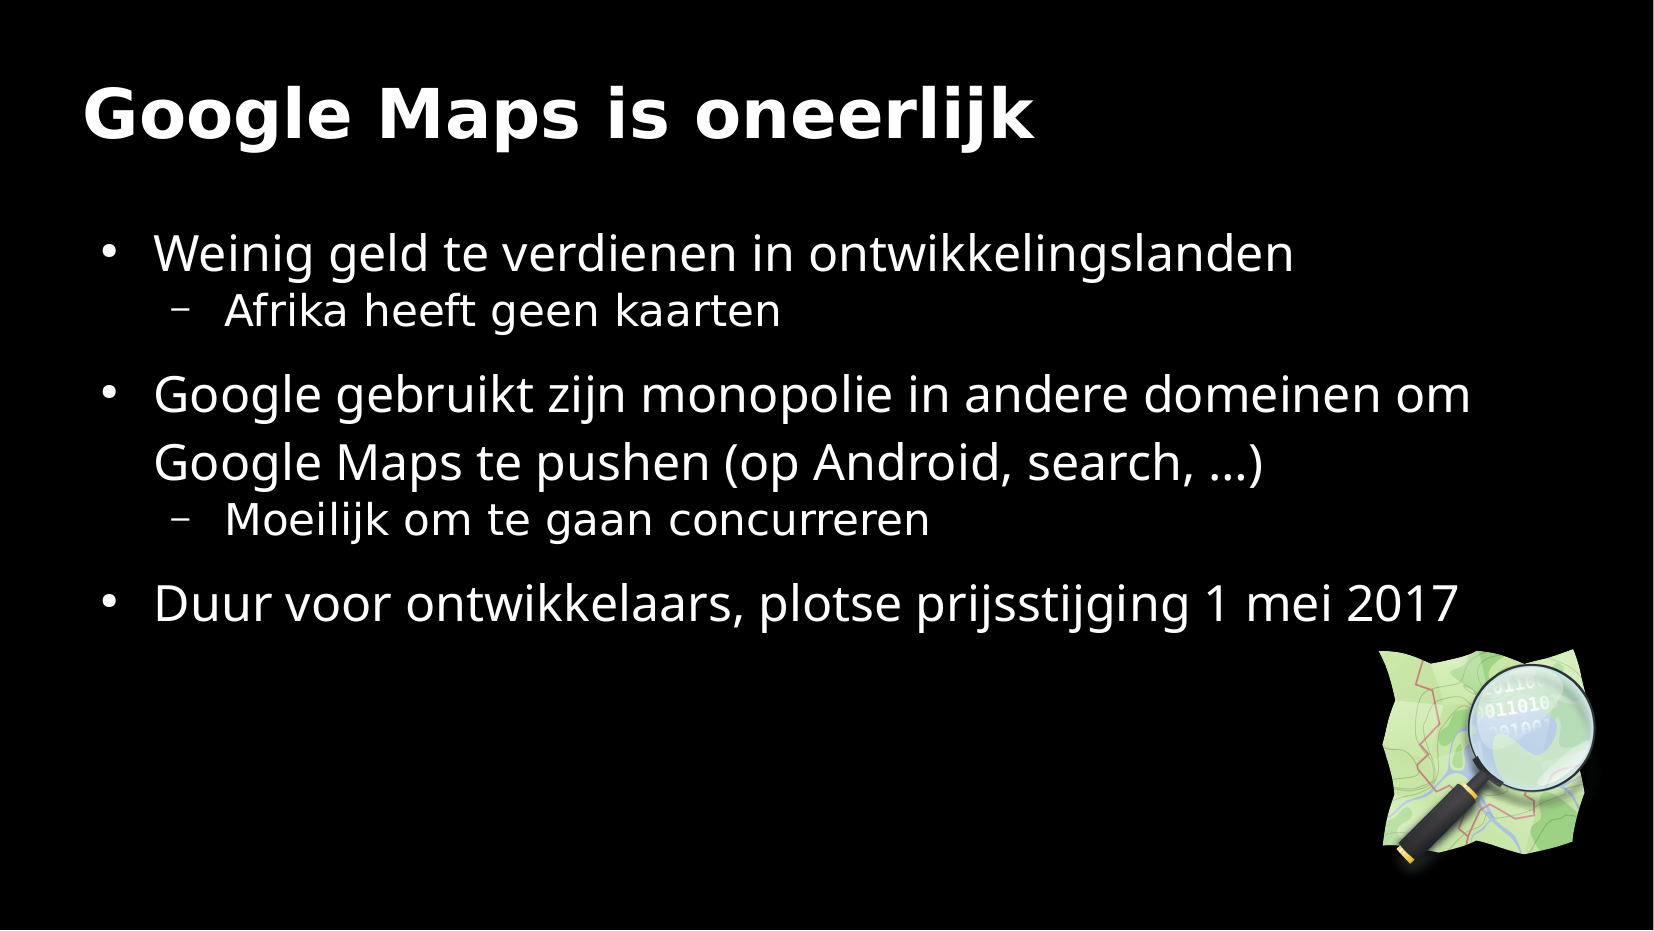

# Google Maps is oneerlijk
Weinig geld te verdienen in ontwikkelingslanden
Afrika heeft geen kaarten
Google gebruikt zijn monopolie in andere domeinen om Google Maps te pushen (op Android, search, …)
Moeilijk om te gaan concurreren
Duur voor ontwikkelaars, plotse prijsstijging 1 mei 2017